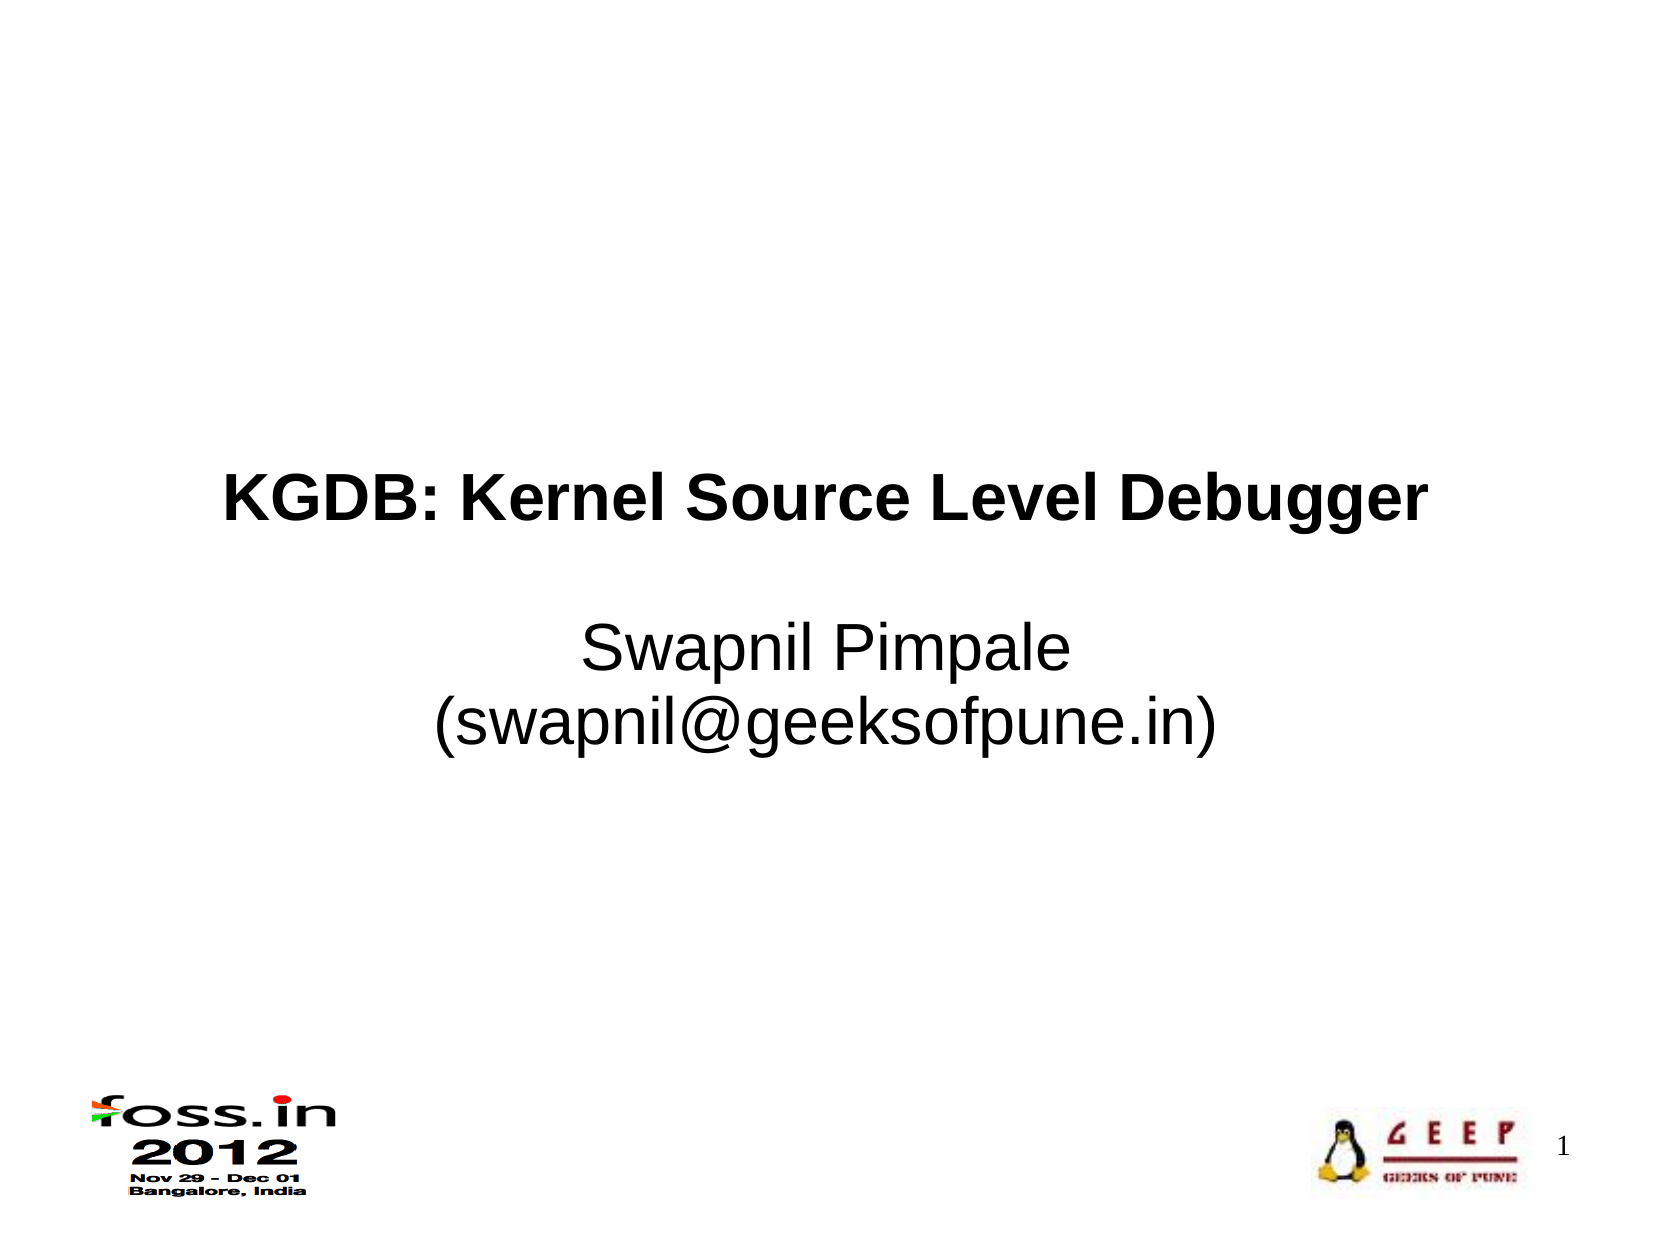

# KGDB: Kernel Source Level Debugger
Swapnil Pimpale
(swapnil@geeksofpune.in)
1